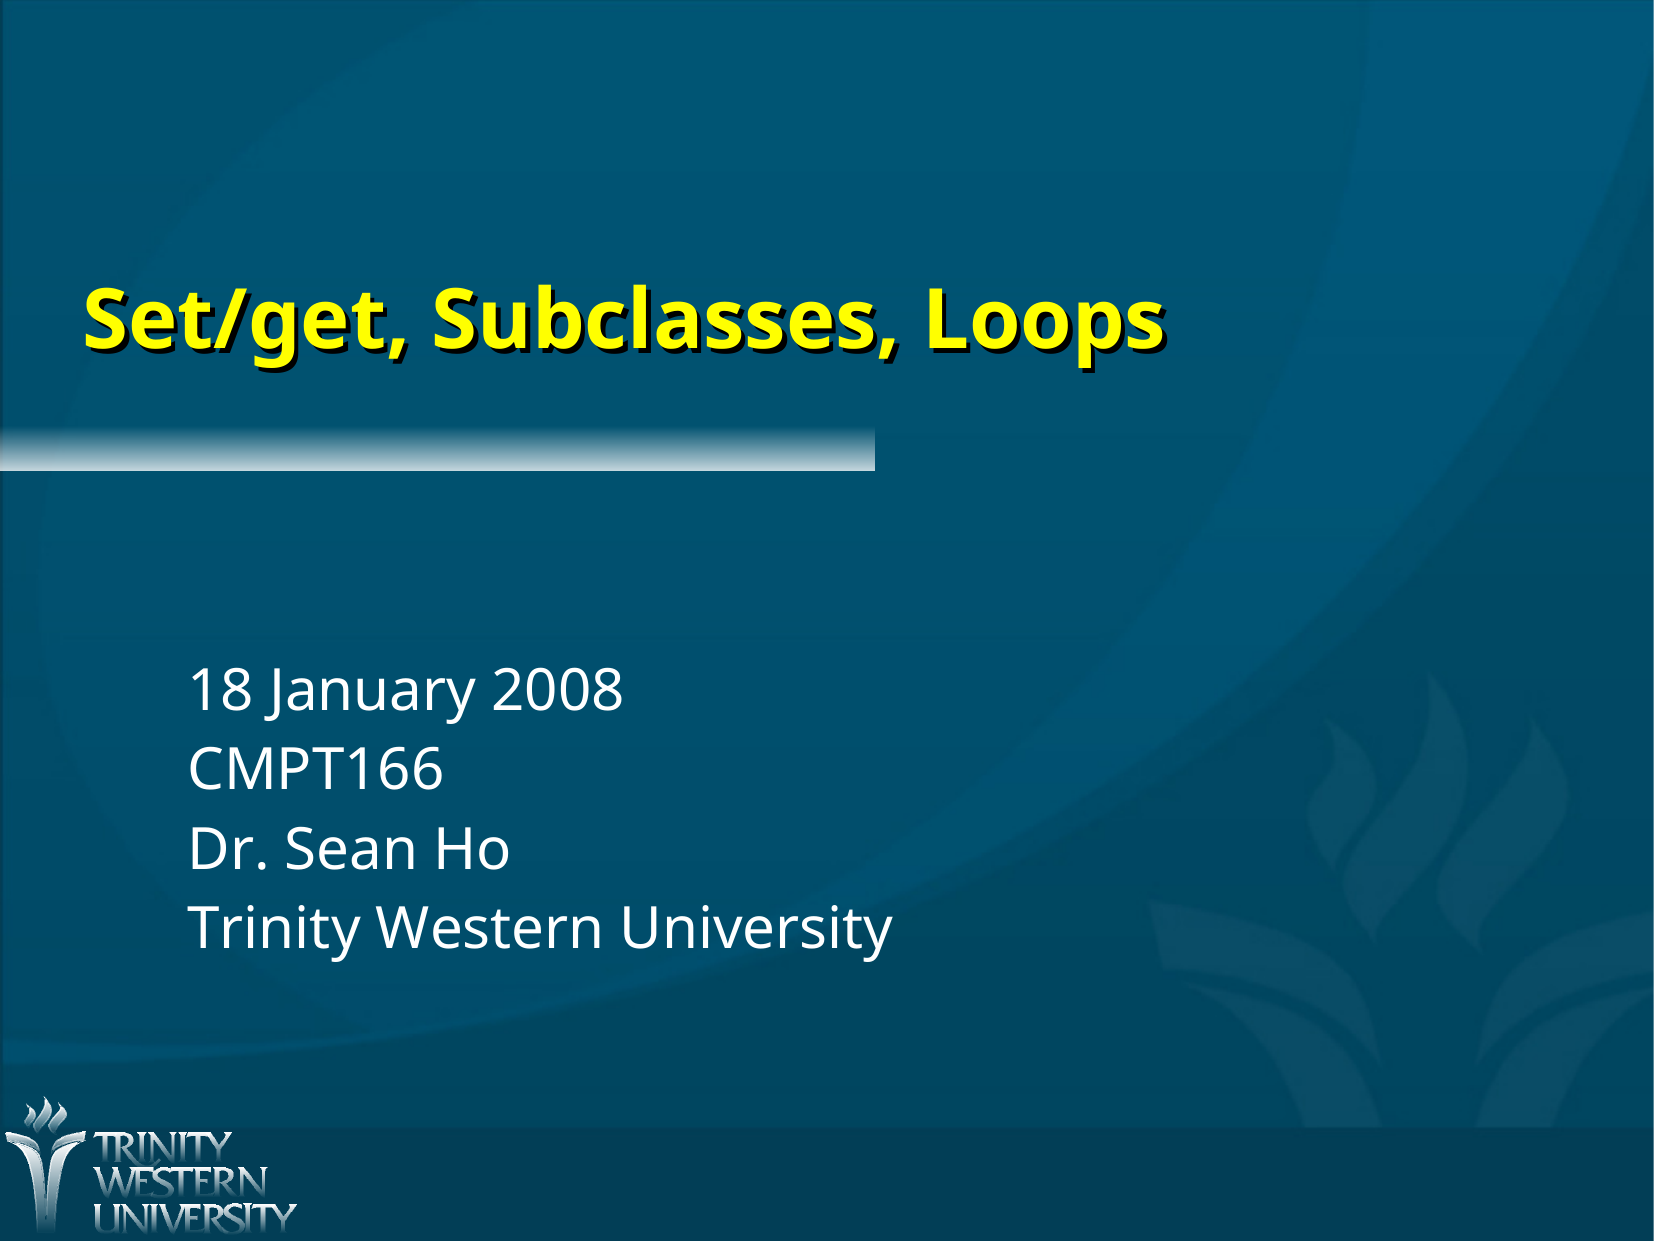

# Set/get, Subclasses, Loops
18 January 2008
CMPT166
Dr. Sean Ho
Trinity Western University